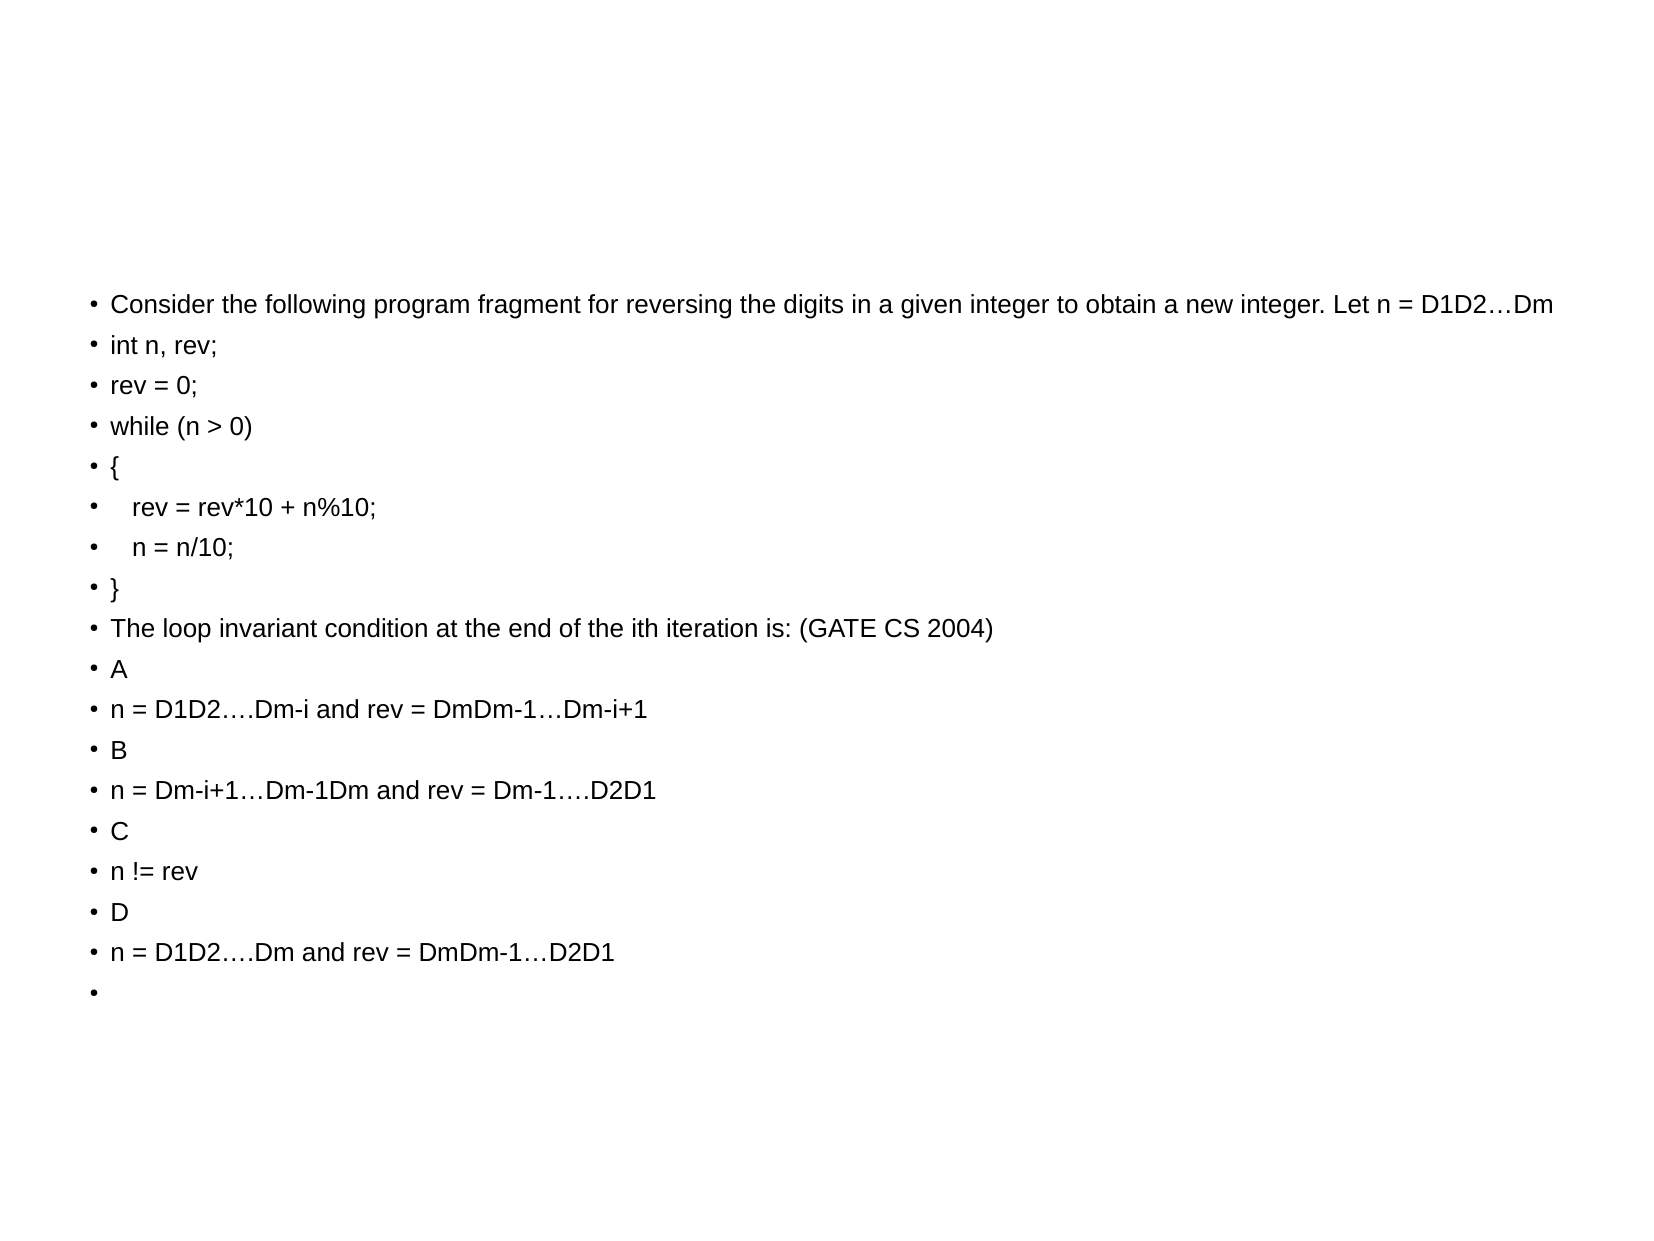

#
Consider the following program fragment for reversing the digits in a given integer to obtain a new integer. Let n = D1D2…Dm
int n, rev;
rev = 0;
while (n > 0)
{
 rev = rev*10 + n%10;
 n = n/10;
}
The loop invariant condition at the end of the ith iteration is: (GATE CS 2004)
A
n = D1D2….Dm-i and rev = DmDm-1…Dm-i+1
B
n = Dm-i+1…Dm-1Dm and rev = Dm-1….D2D1
C
n != rev
D
n = D1D2….Dm and rev = DmDm-1…D2D1